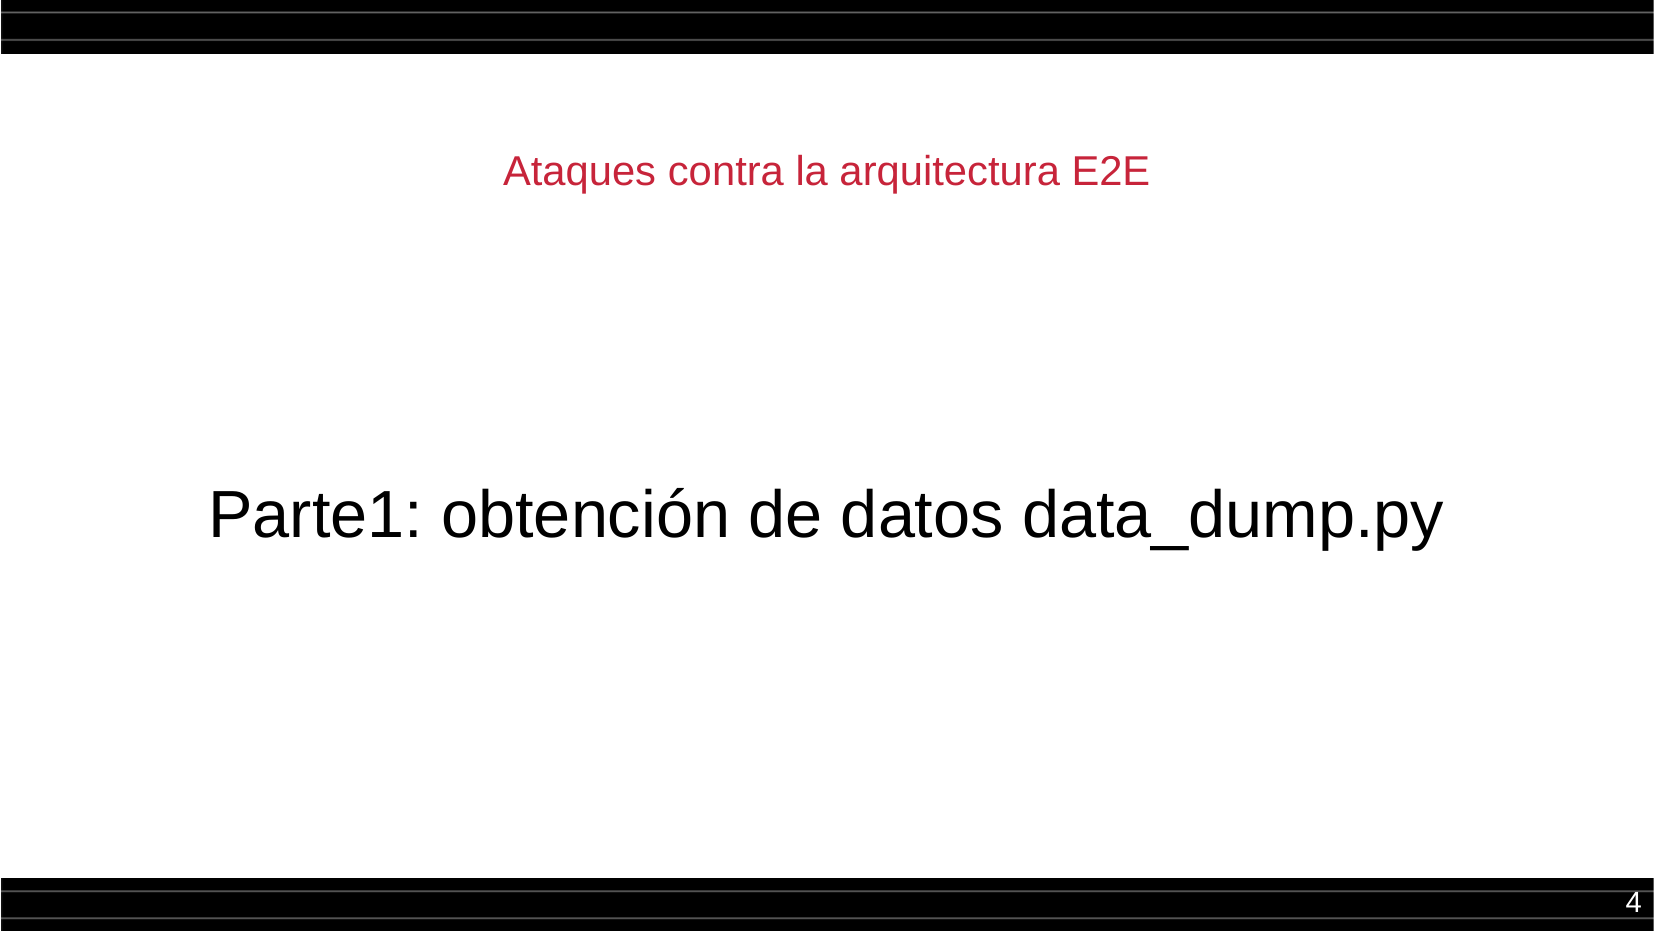

# Ataques contra la arquitectura E2E
Parte1: obtención de datos data_dump.py